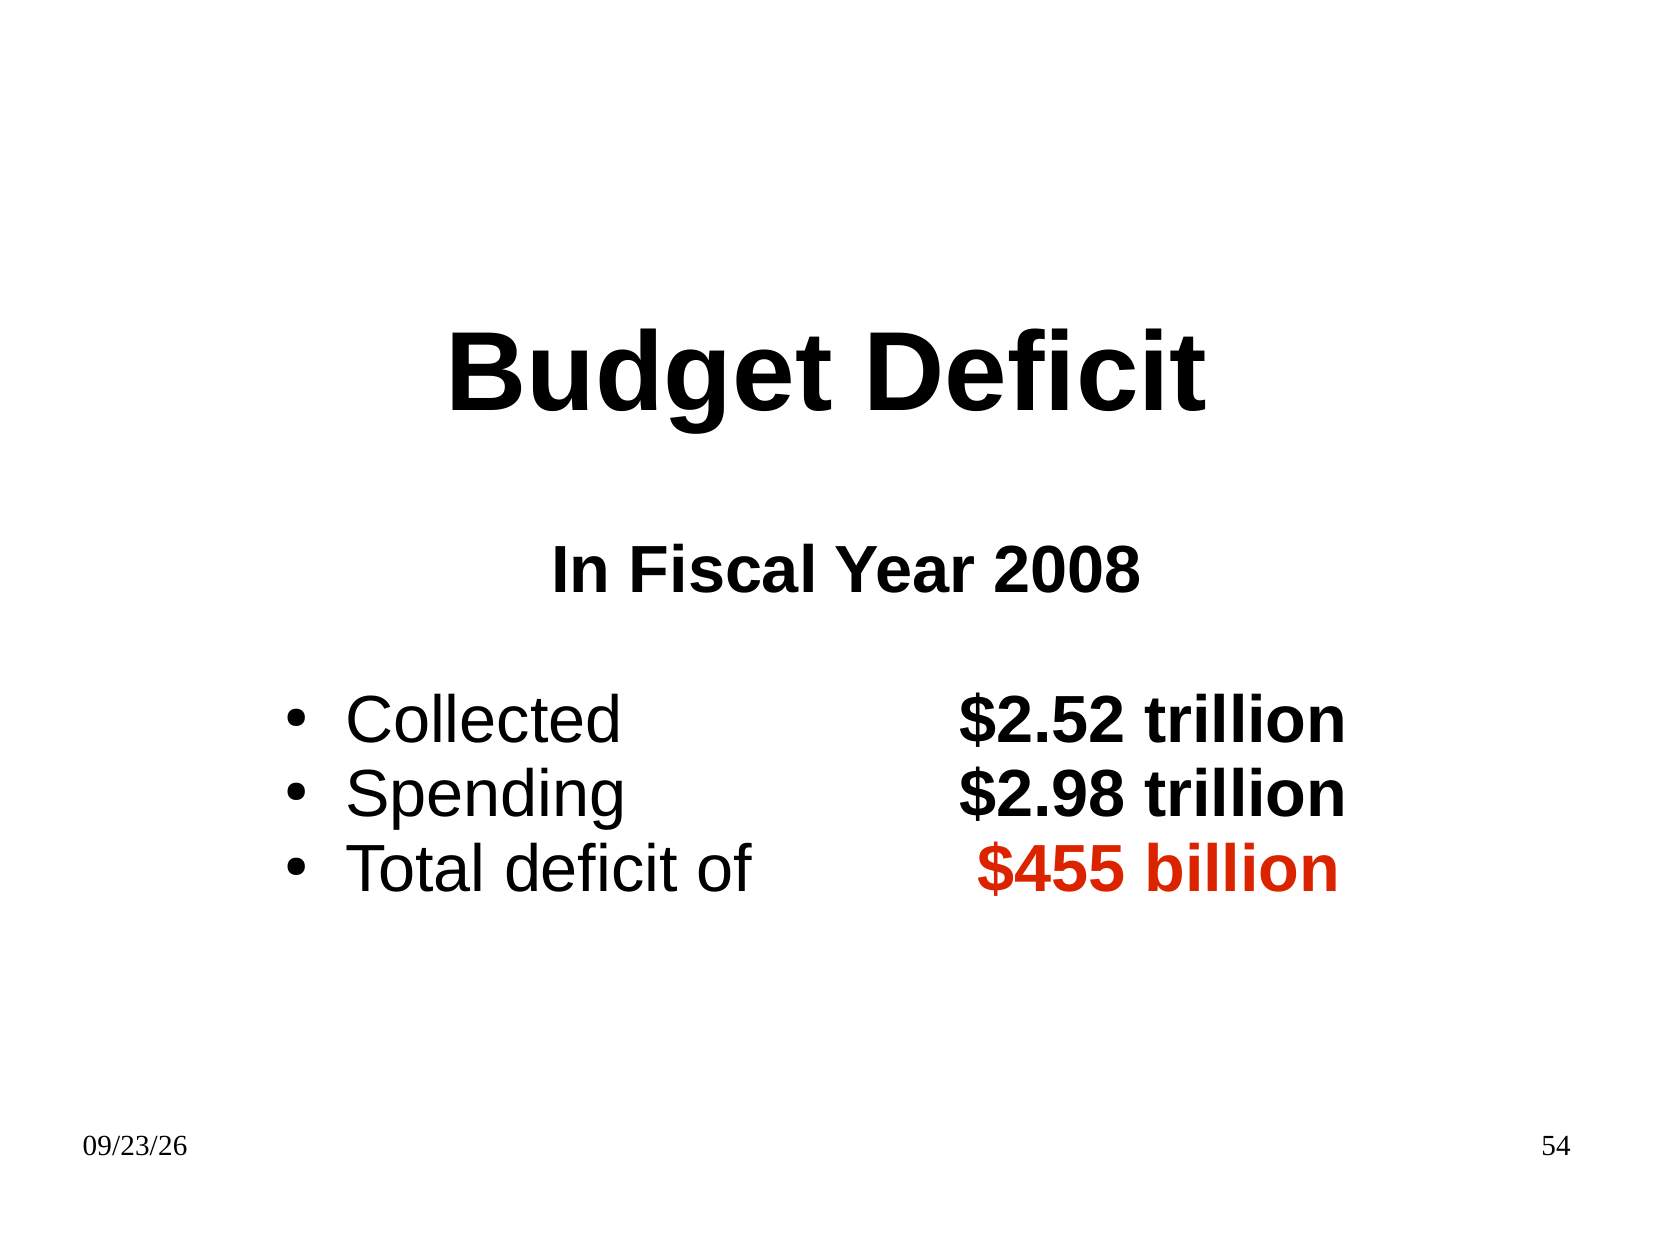

# Budget Deficit
In Fiscal Year 2008
 Collected 					$2.52 trillion
 Spending 					$2.98 trillion
 Total deficit of 			 $455 billion
54